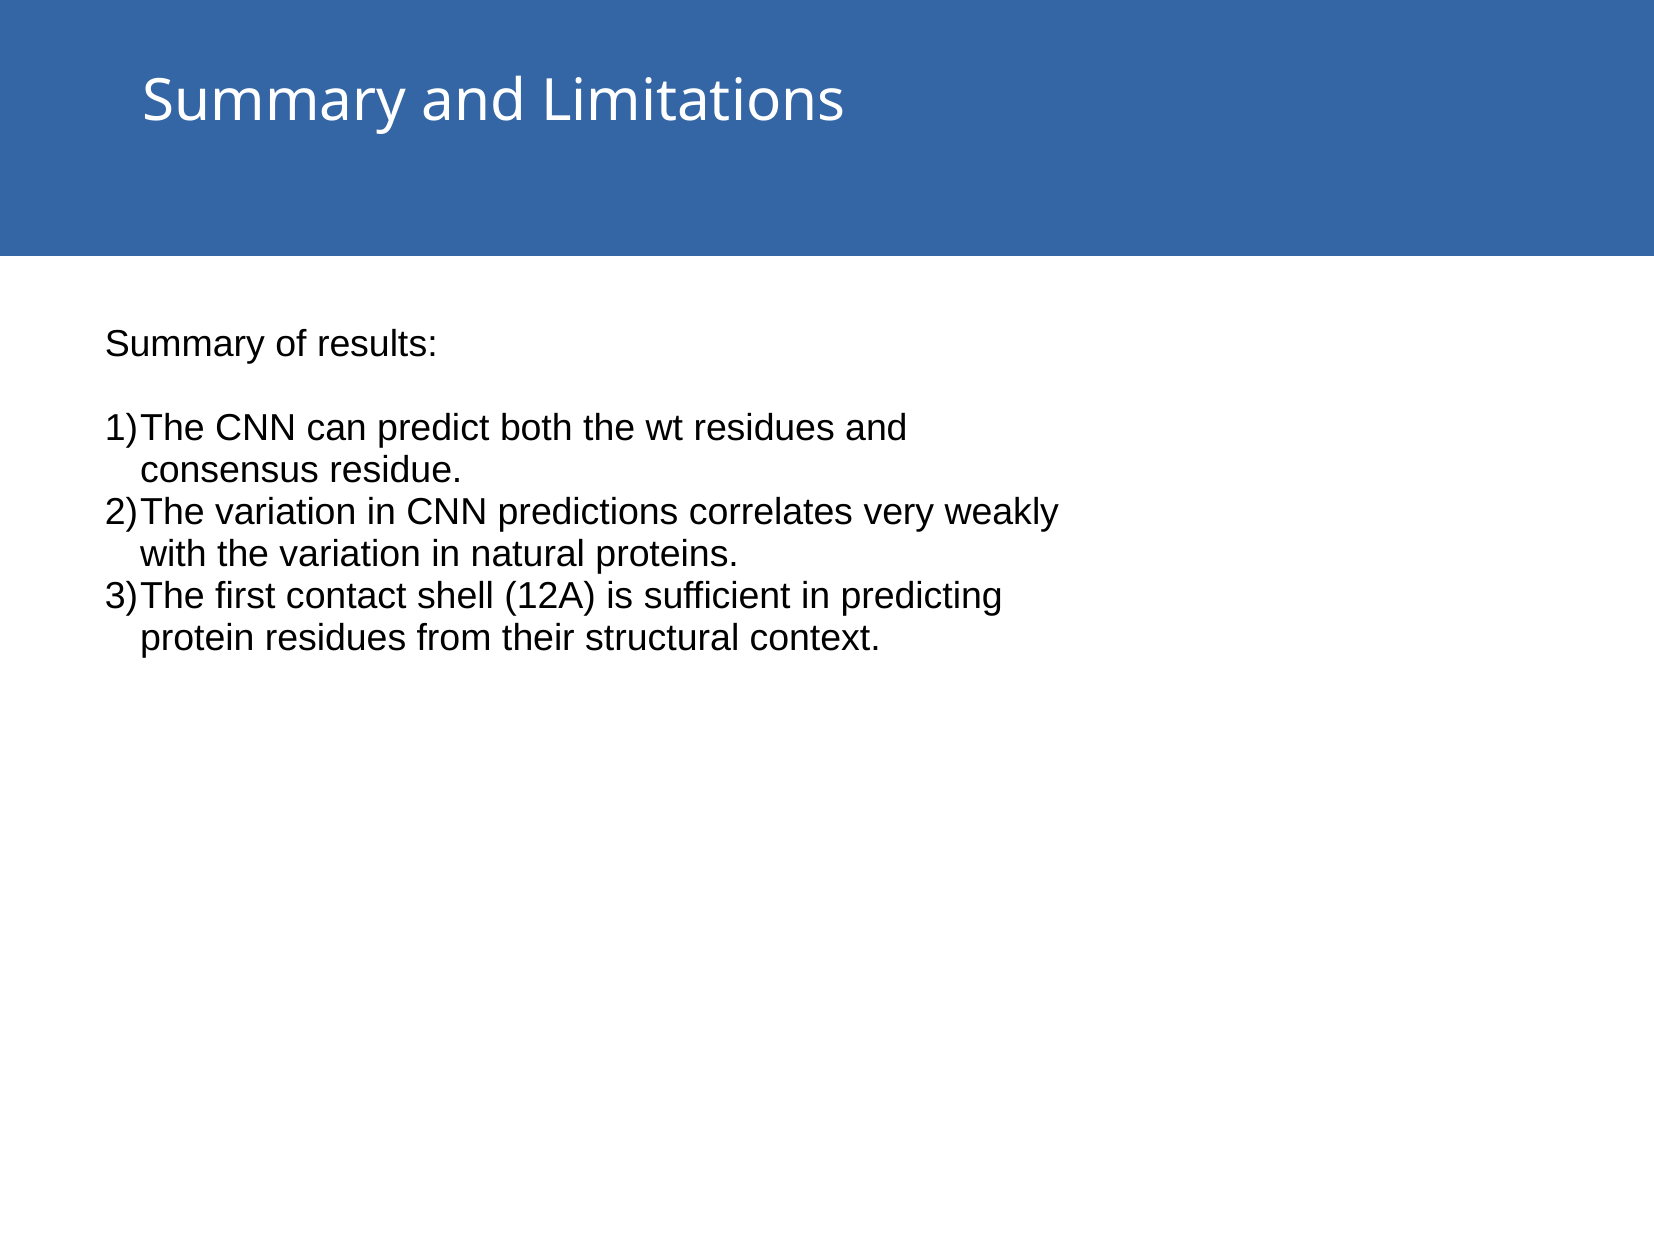

Summary and Limitations
Summary of results:
The CNN can predict both the wt residues and consensus residue.
The variation in CNN predictions correlates very weakly with the variation in natural proteins.
The first contact shell (12A) is sufficient in predicting protein residues from their structural context.